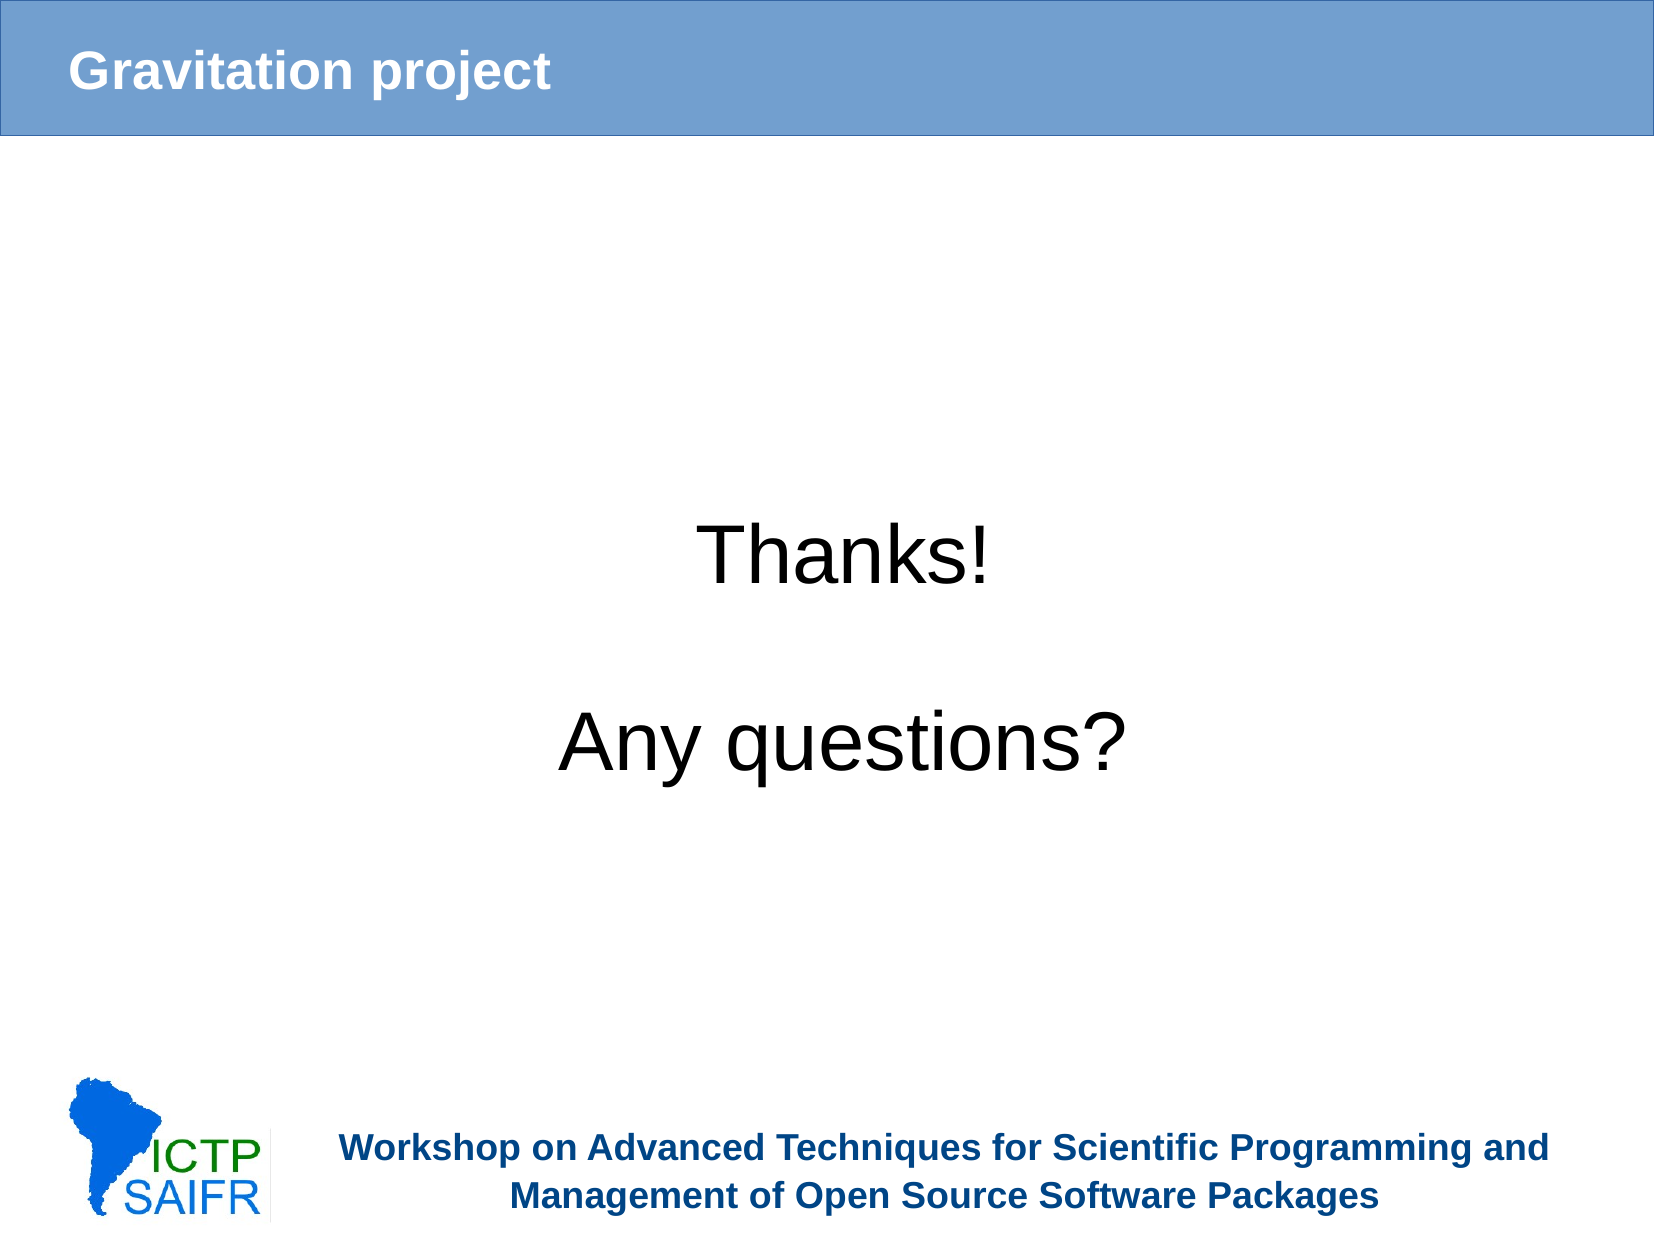

Gravitation project
Thanks!
Any questions?
Workshop on Advanced Techniques for Scientific Programming and Management of Open Source Software Packages